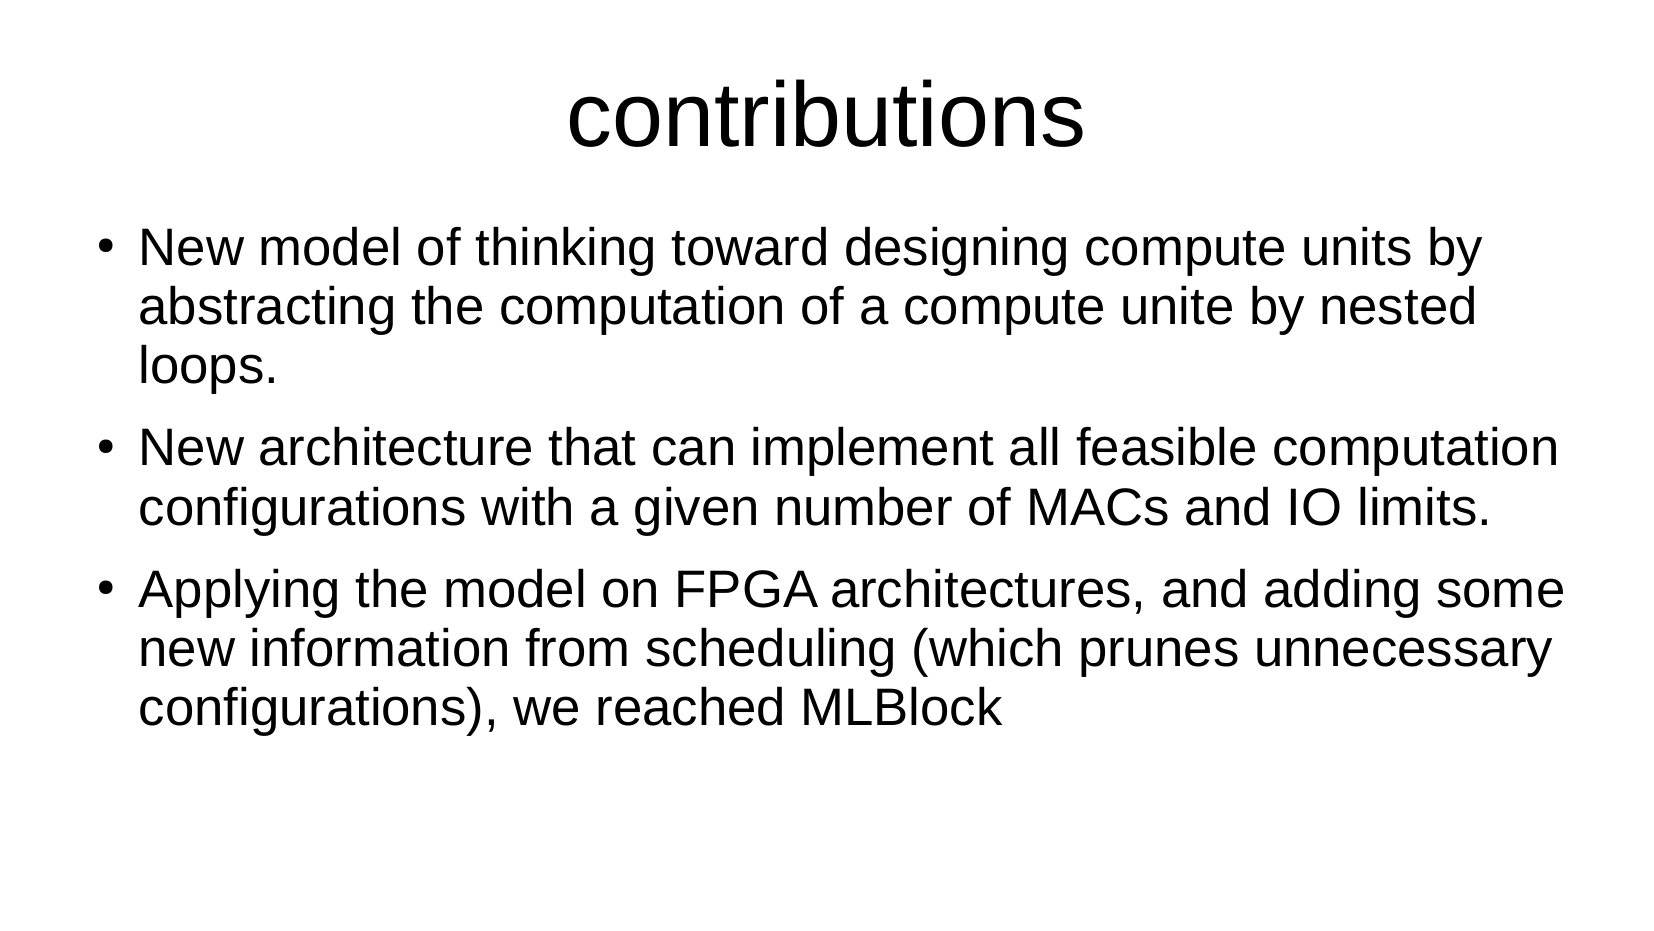

# contributions
New model of thinking toward designing compute units by abstracting the computation of a compute unite by nested loops.
New architecture that can implement all feasible computation configurations with a given number of MACs and IO limits.
Applying the model on FPGA architectures, and adding some new information from scheduling (which prunes unnecessary configurations), we reached MLBlock